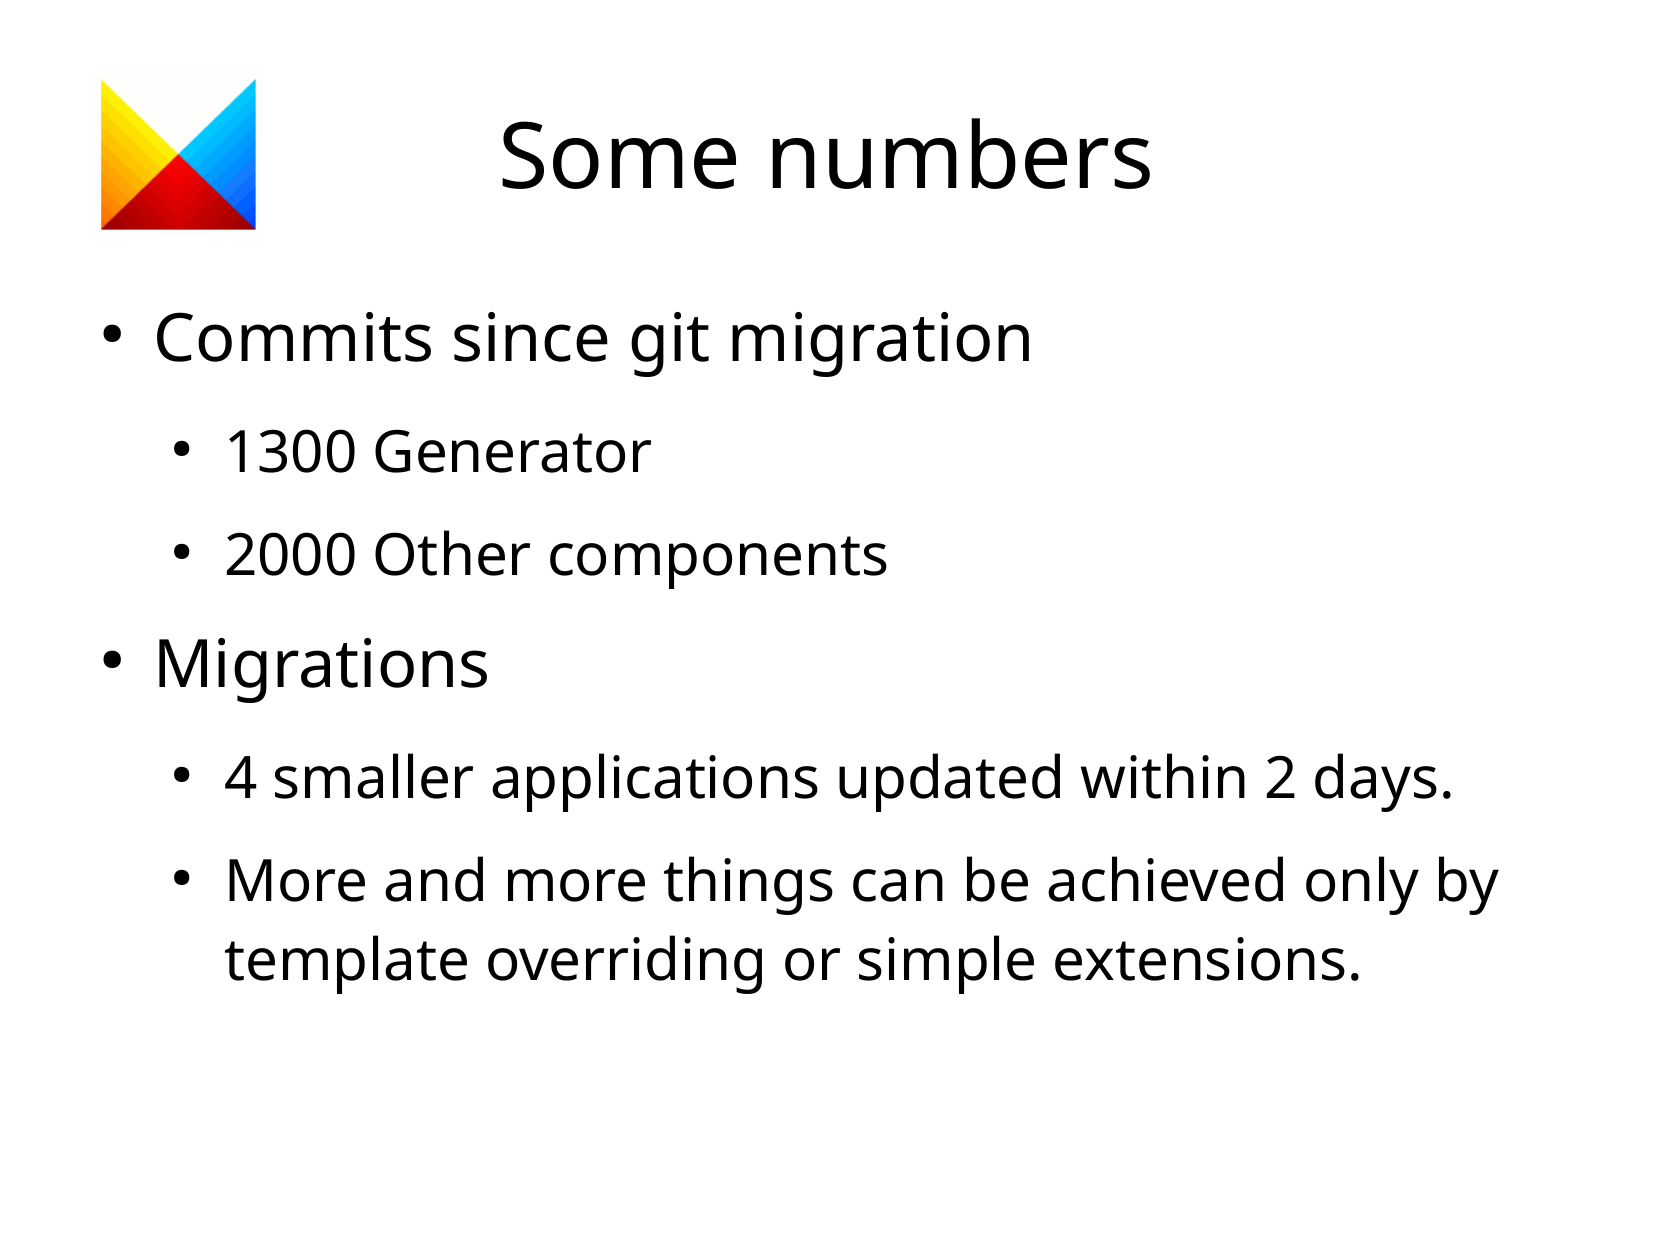

# Some numbers
Commits since git migration
1300 Generator
2000 Other components
Migrations
4 smaller applications updated within 2 days.
More and more things can be achieved only by template overriding or simple extensions.